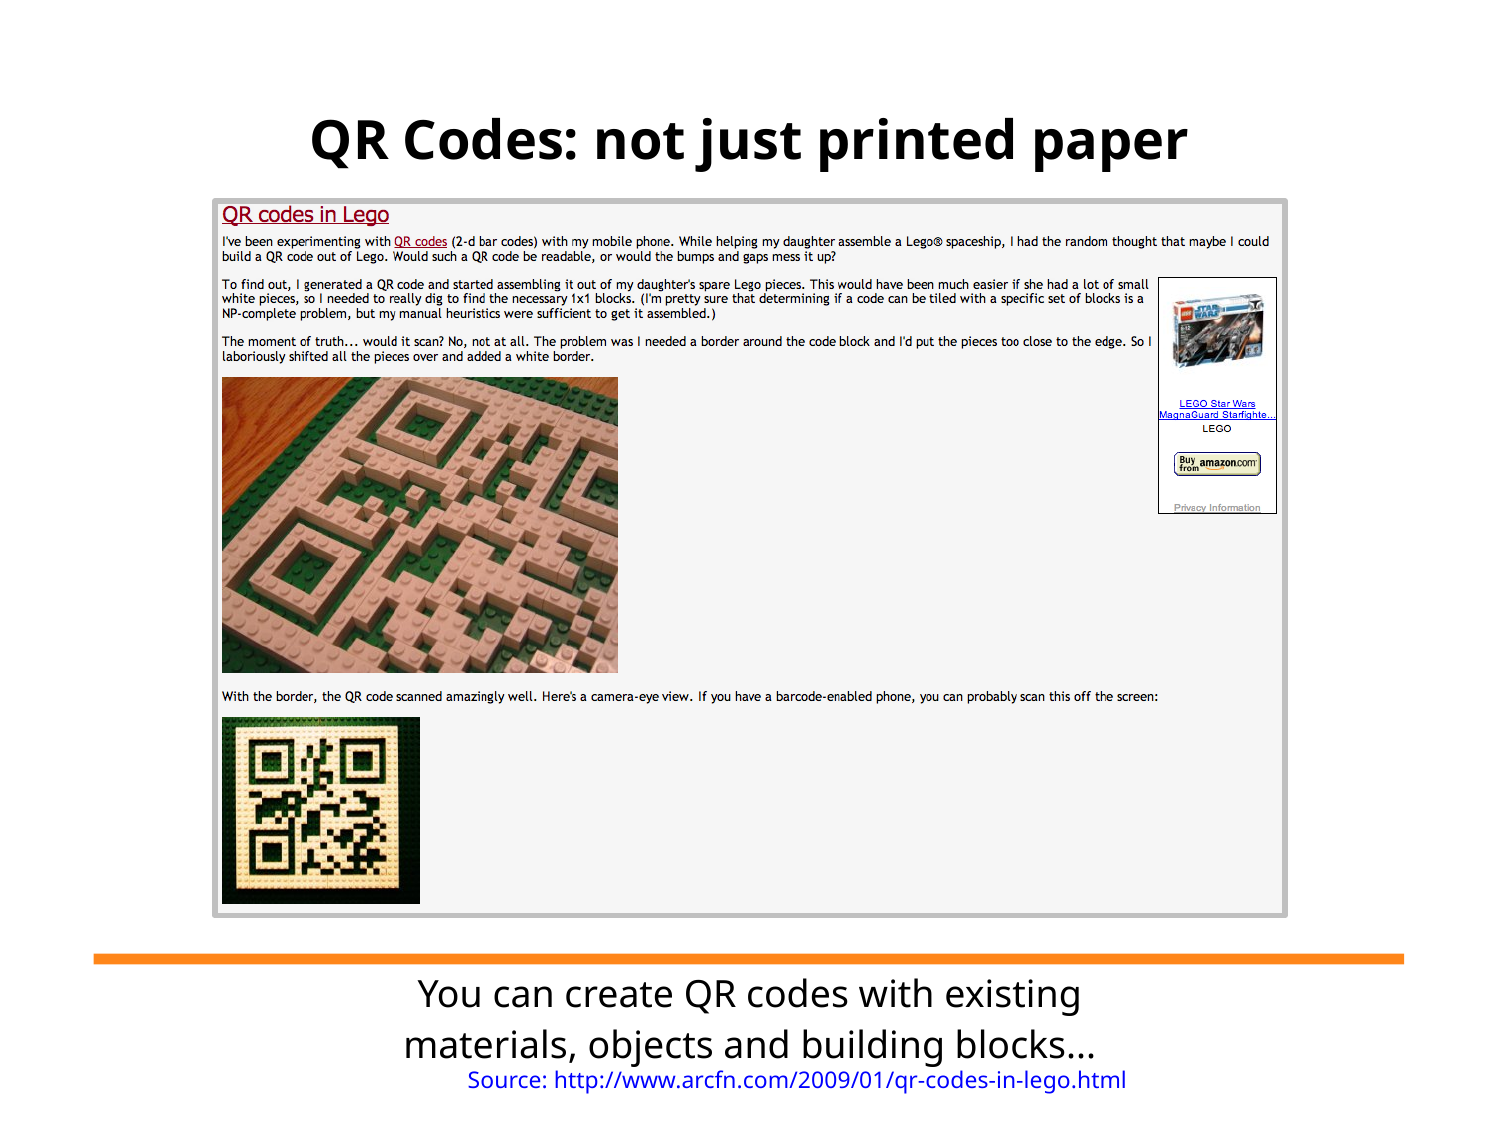

# QR Codes: not just printed paper
You can create QR codes with existing materials, objects and building blocks...
Source: http://www.arcfn.com/2009/01/qr-codes-in-lego.html